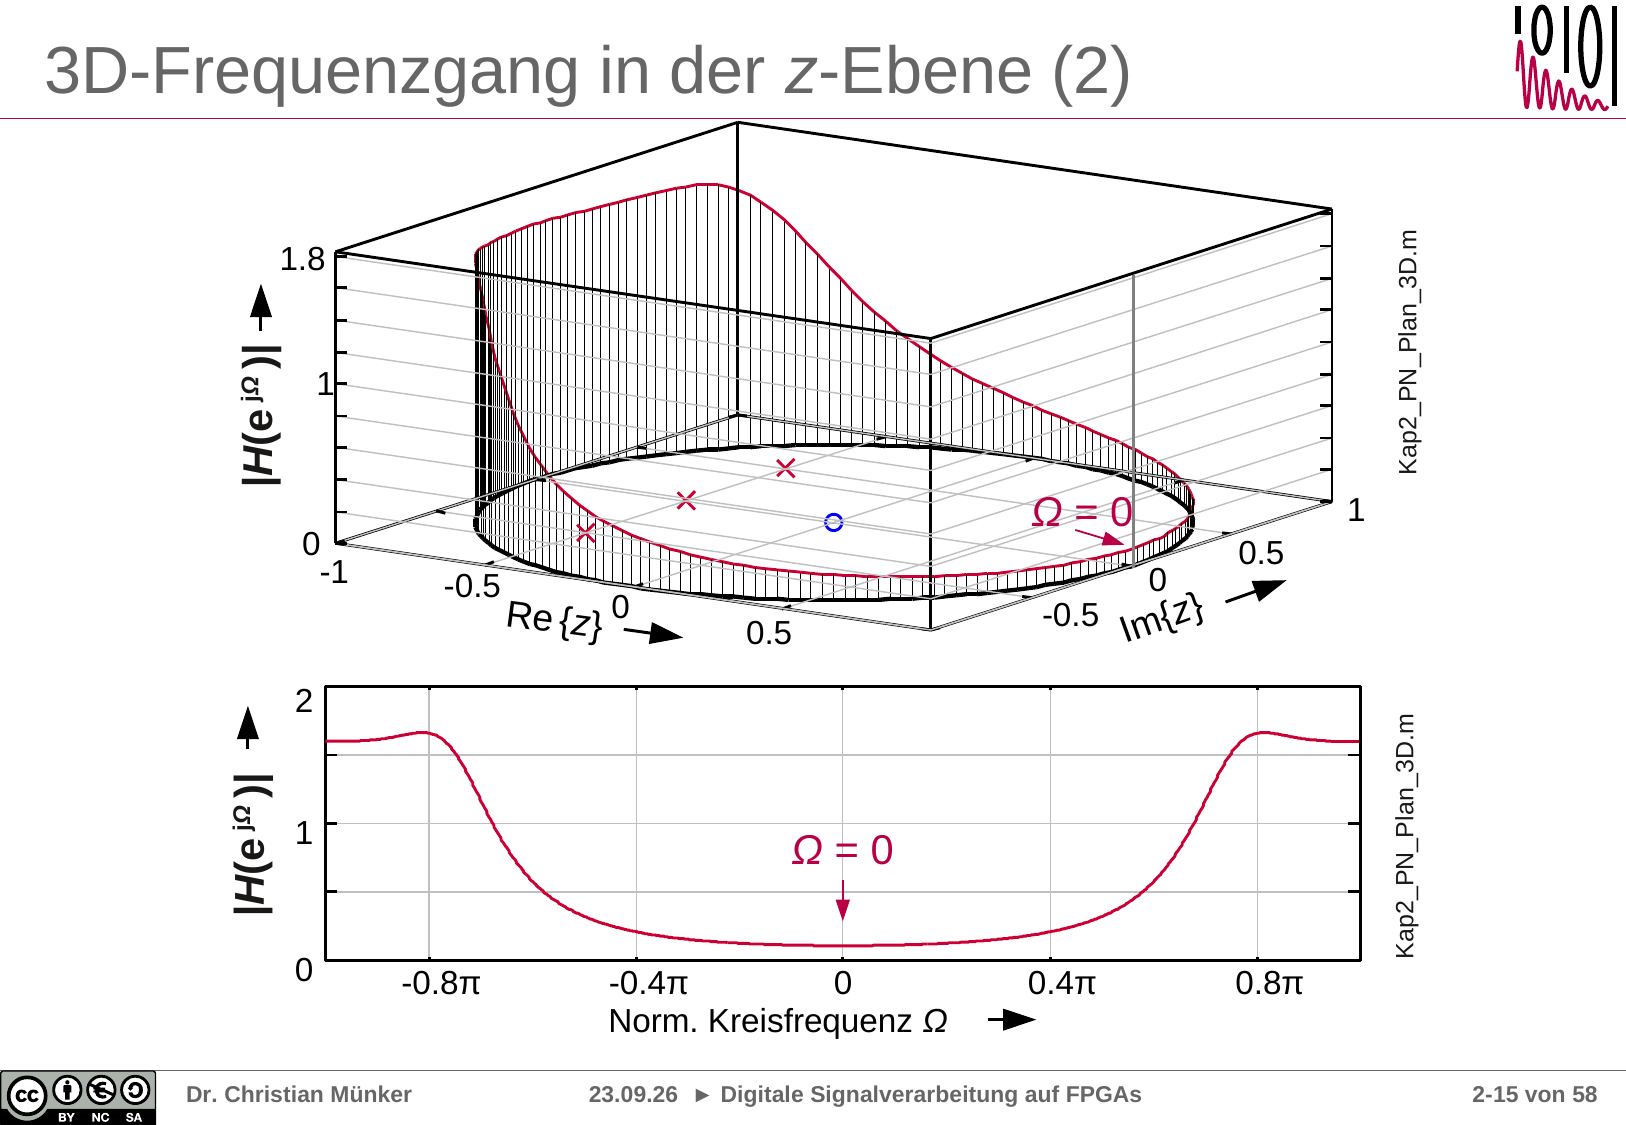

S
# 3D-Frequenzgang in der z-Ebene (2)
1.8
Kap2_PN_Plan_3D.m
1
|H(e jΩ )|
Ω = 0
1
0
0.5
-1
0
-0.5
Im{z}
0
Re {z}
-0.5
0.5
2
Kap2_PN_Plan_3D.m
|H(e jΩ )|
1
0
-0.8π
-0.4π
0
0.4π
0.8π
Norm. Kreisfrequenz Ω
Ω = 0